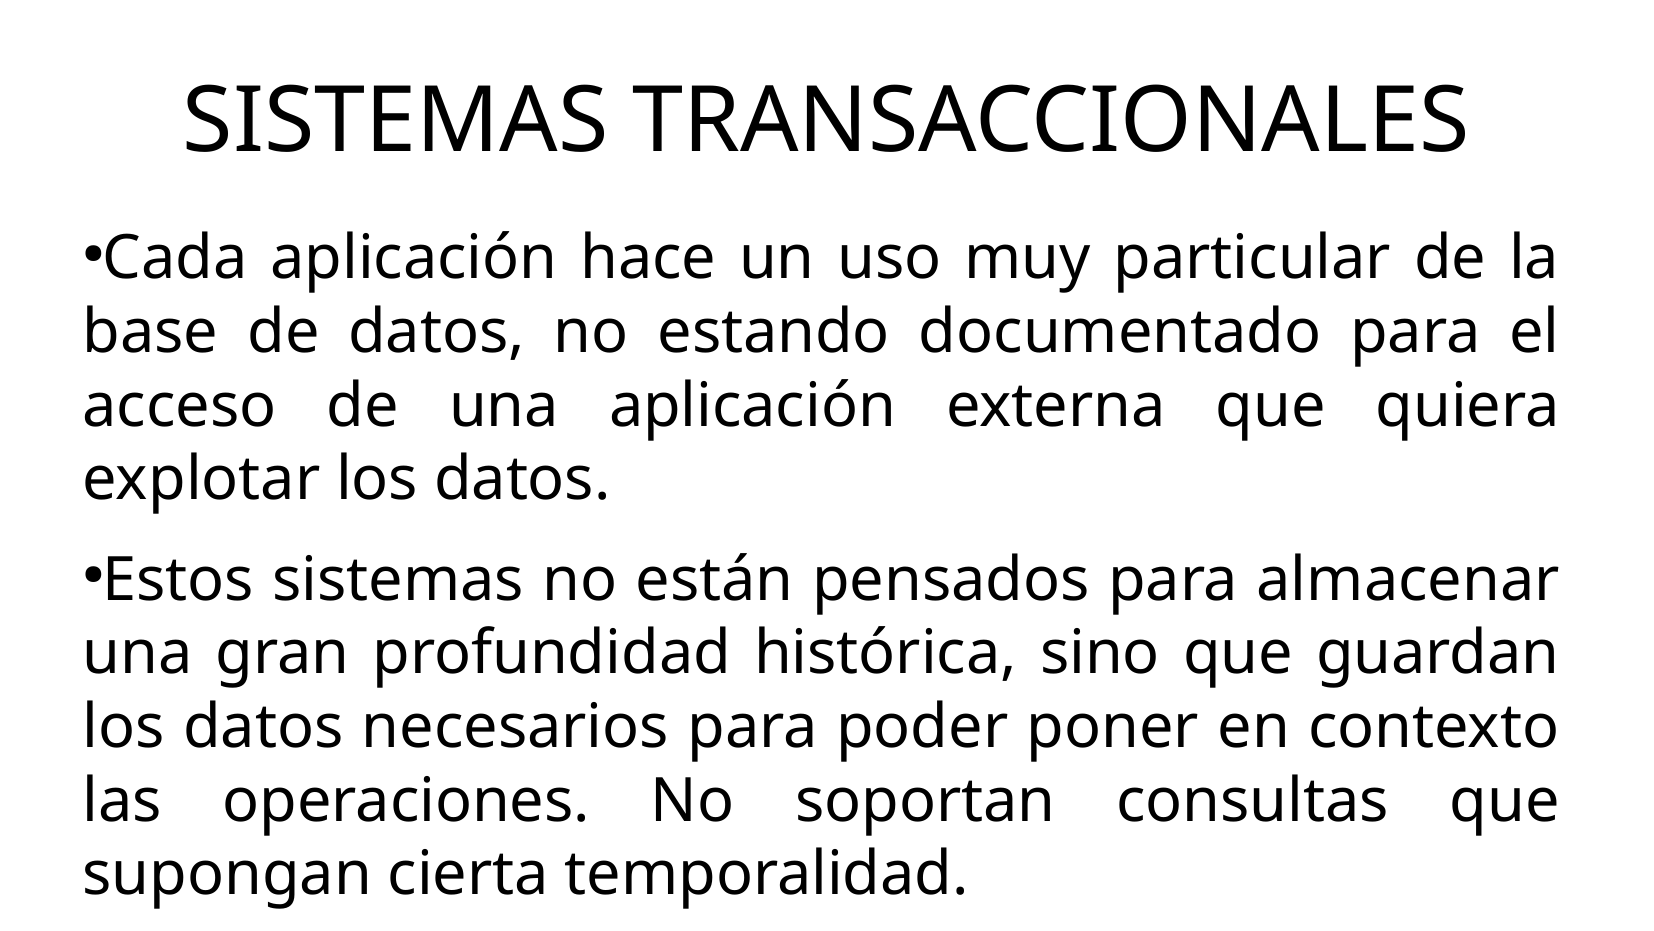

# SISTEMAS TRANSACCIONALES
Cada aplicación hace un uso muy particular de la base de datos, no estando documentado para el acceso de una aplicación externa que quiera explotar los datos.
Estos sistemas no están pensados para almacenar una gran profundidad histórica, sino que guardan los datos necesarios para poder poner en contexto las operaciones. No soportan consultas que supongan cierta temporalidad.